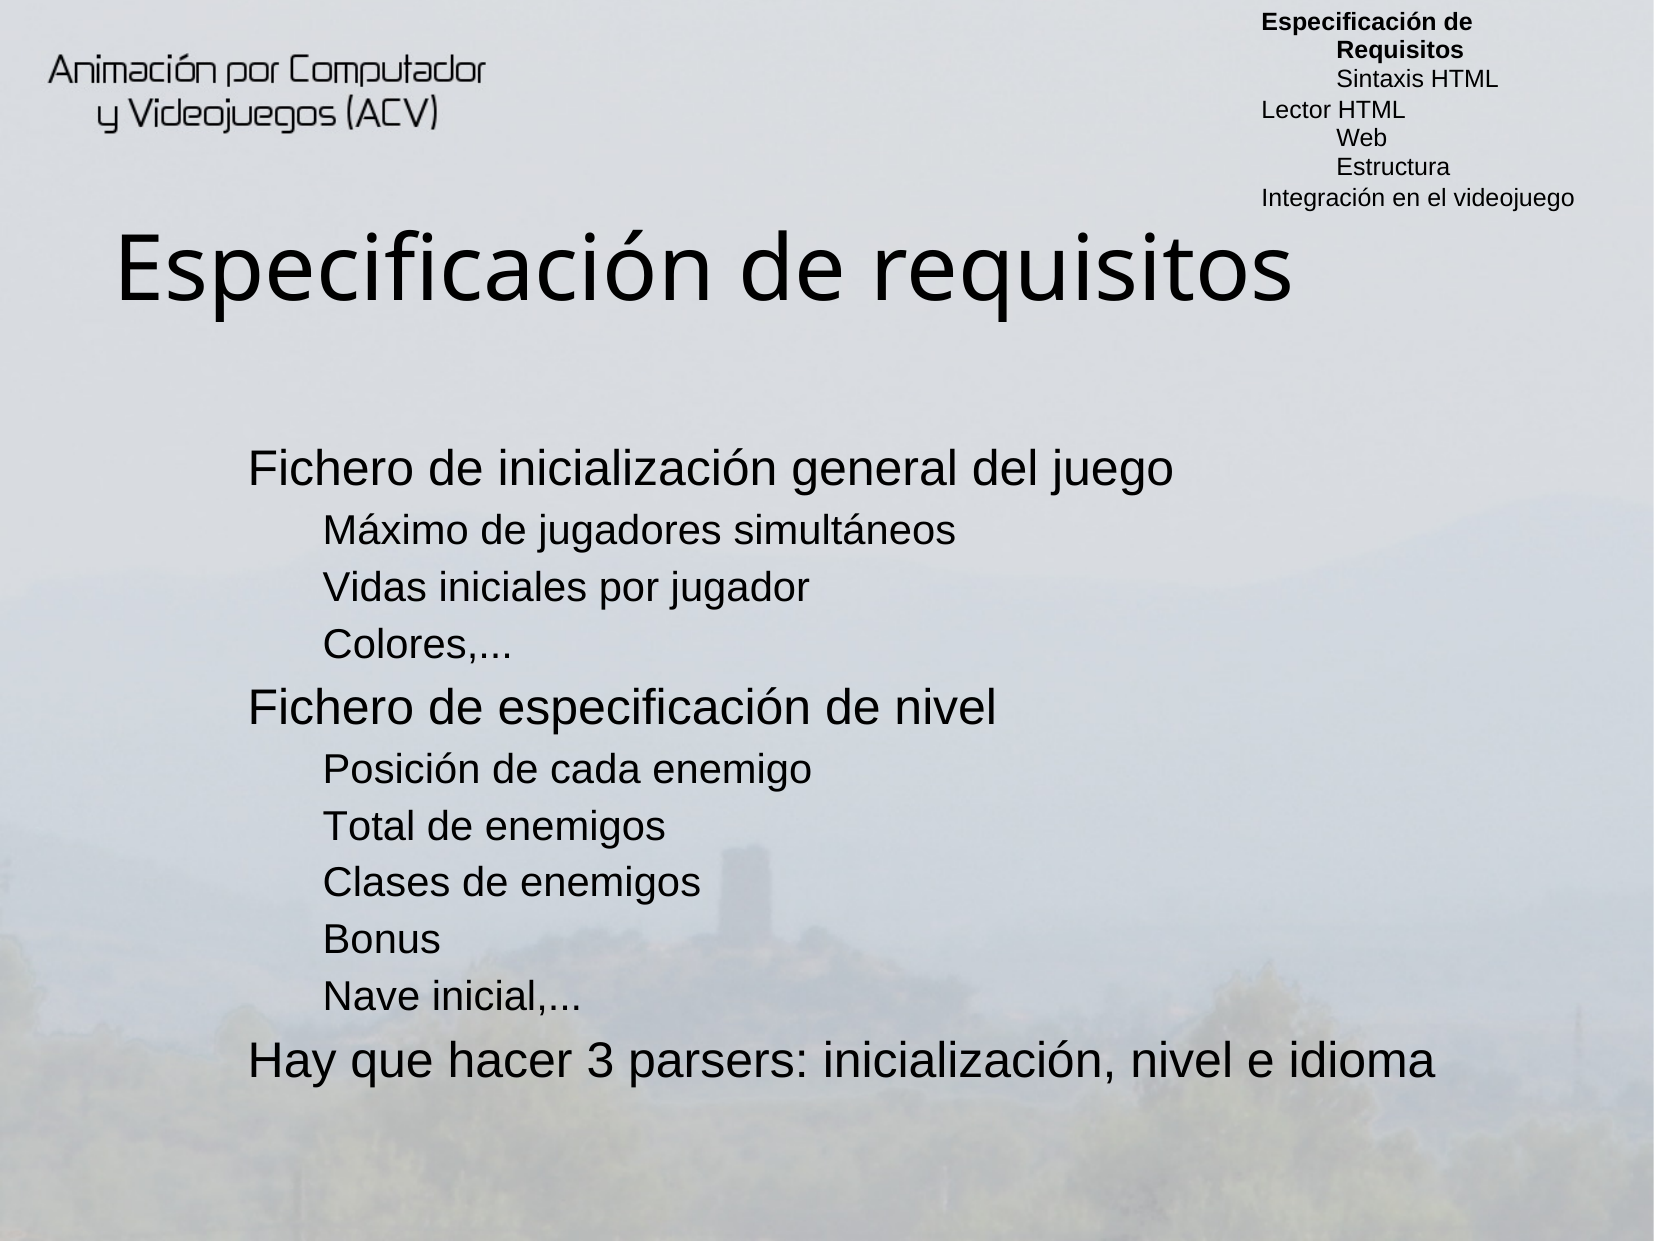

Especificación de
Requisitos
Sintaxis HTML
Lector HTML
Web
Estructura
Integración en el videojuego
# Especificación de requisitos
Fichero de inicialización general del juego
Máximo de jugadores simultáneos
Vidas iniciales por jugador
Colores,...
Fichero de especificación de nivel
Posición de cada enemigo
Total de enemigos
Clases de enemigos
Bonus
Nave inicial,...
Hay que hacer 3 parsers: inicialización, nivel e idioma